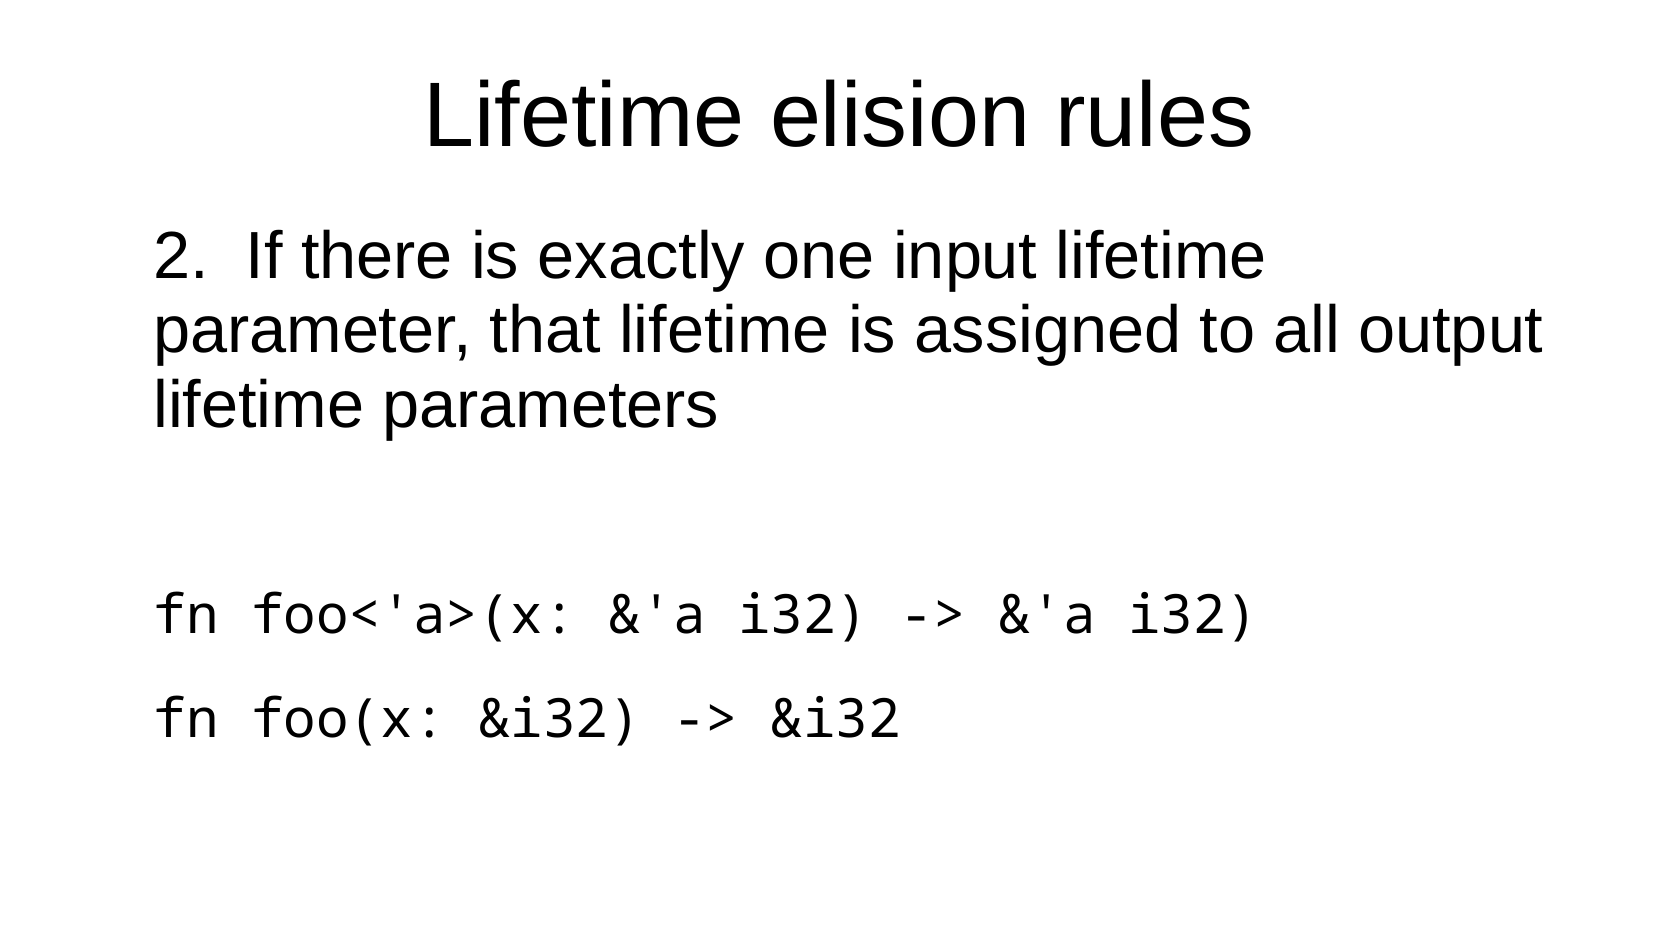

# Lifetime elision rules
2. If there is exactly one input lifetime parameter, that lifetime is assigned to all output lifetime parameters
fn foo<'a>(x: &'a i32) -> &'a i32)
fn foo(x: &i32) -> &i32